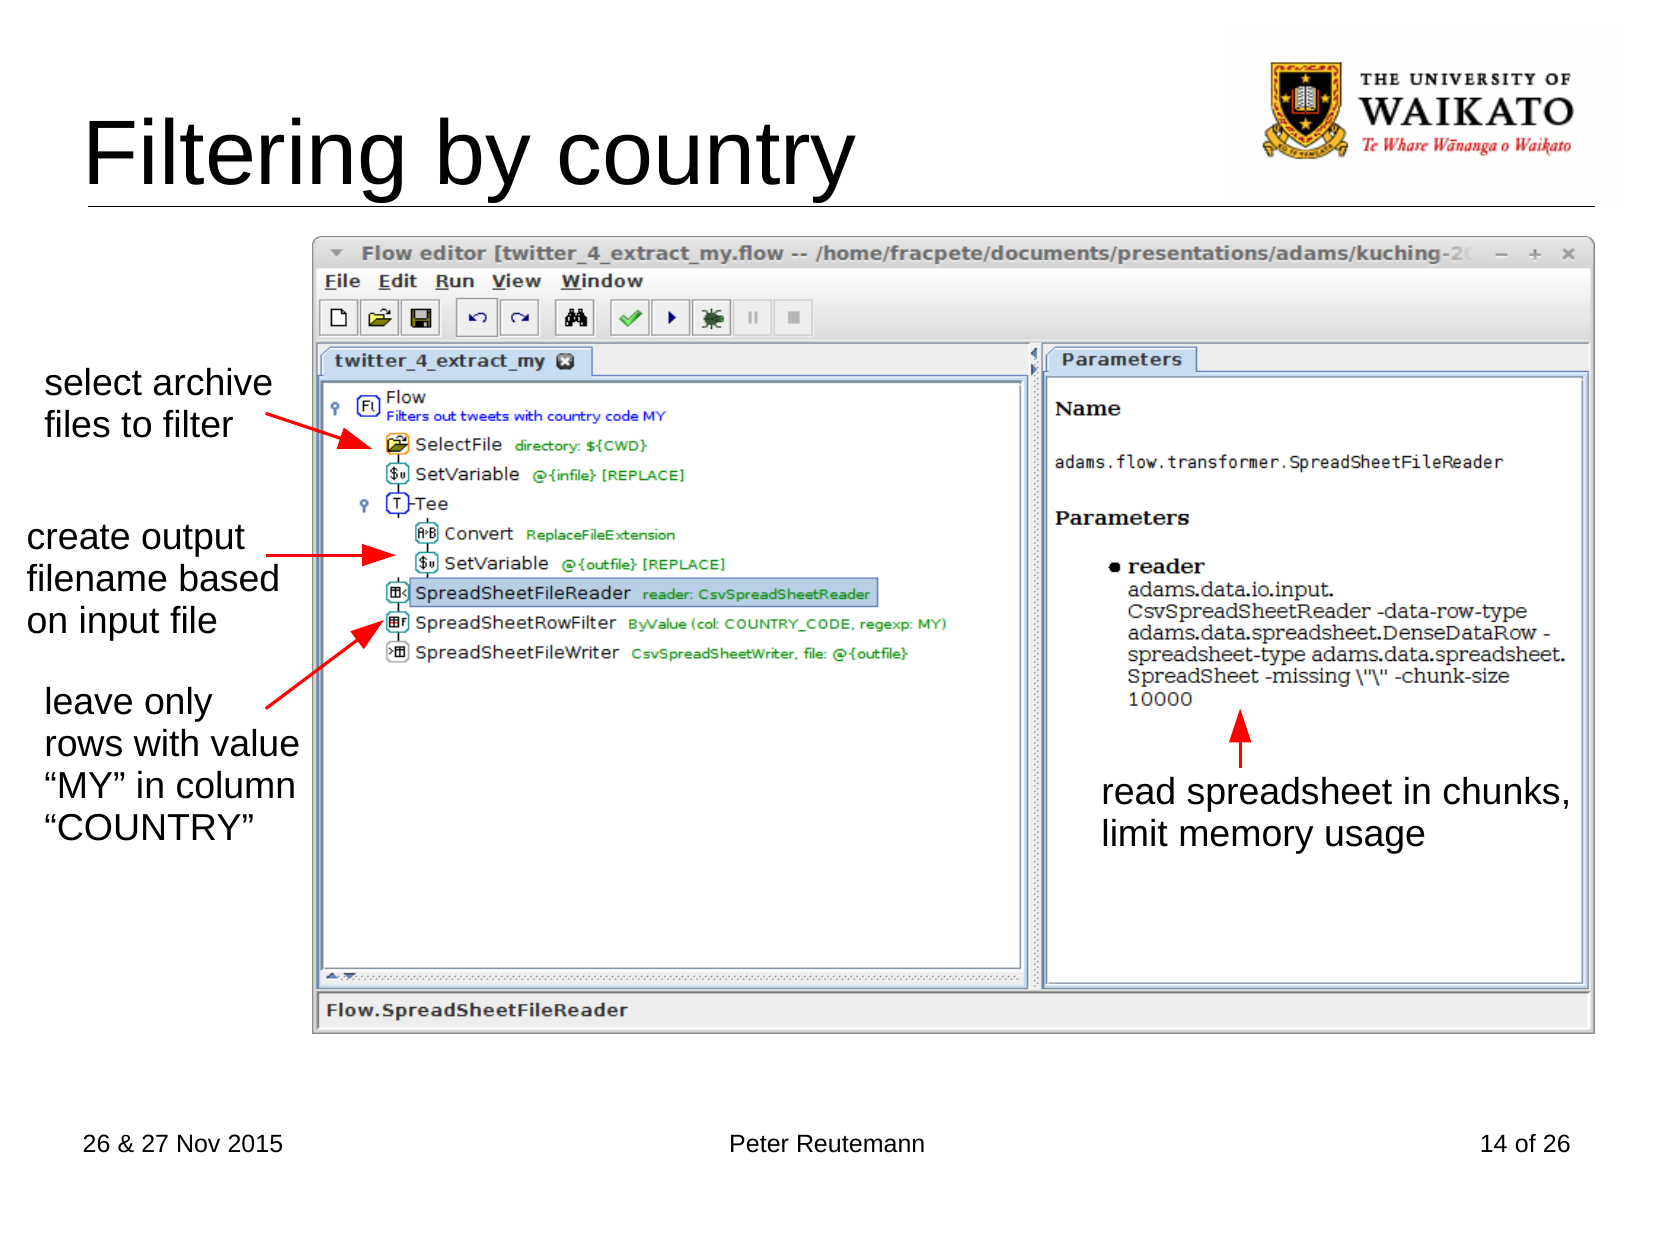

# Filtering by country
select archive
files to filter
create output
filename based
on input file
leave only
rows with value
“MY” in column
“COUNTRY”
read spreadsheet in chunks,
limit memory usage
26 & 27 Nov 2015
Peter Reutemann
14